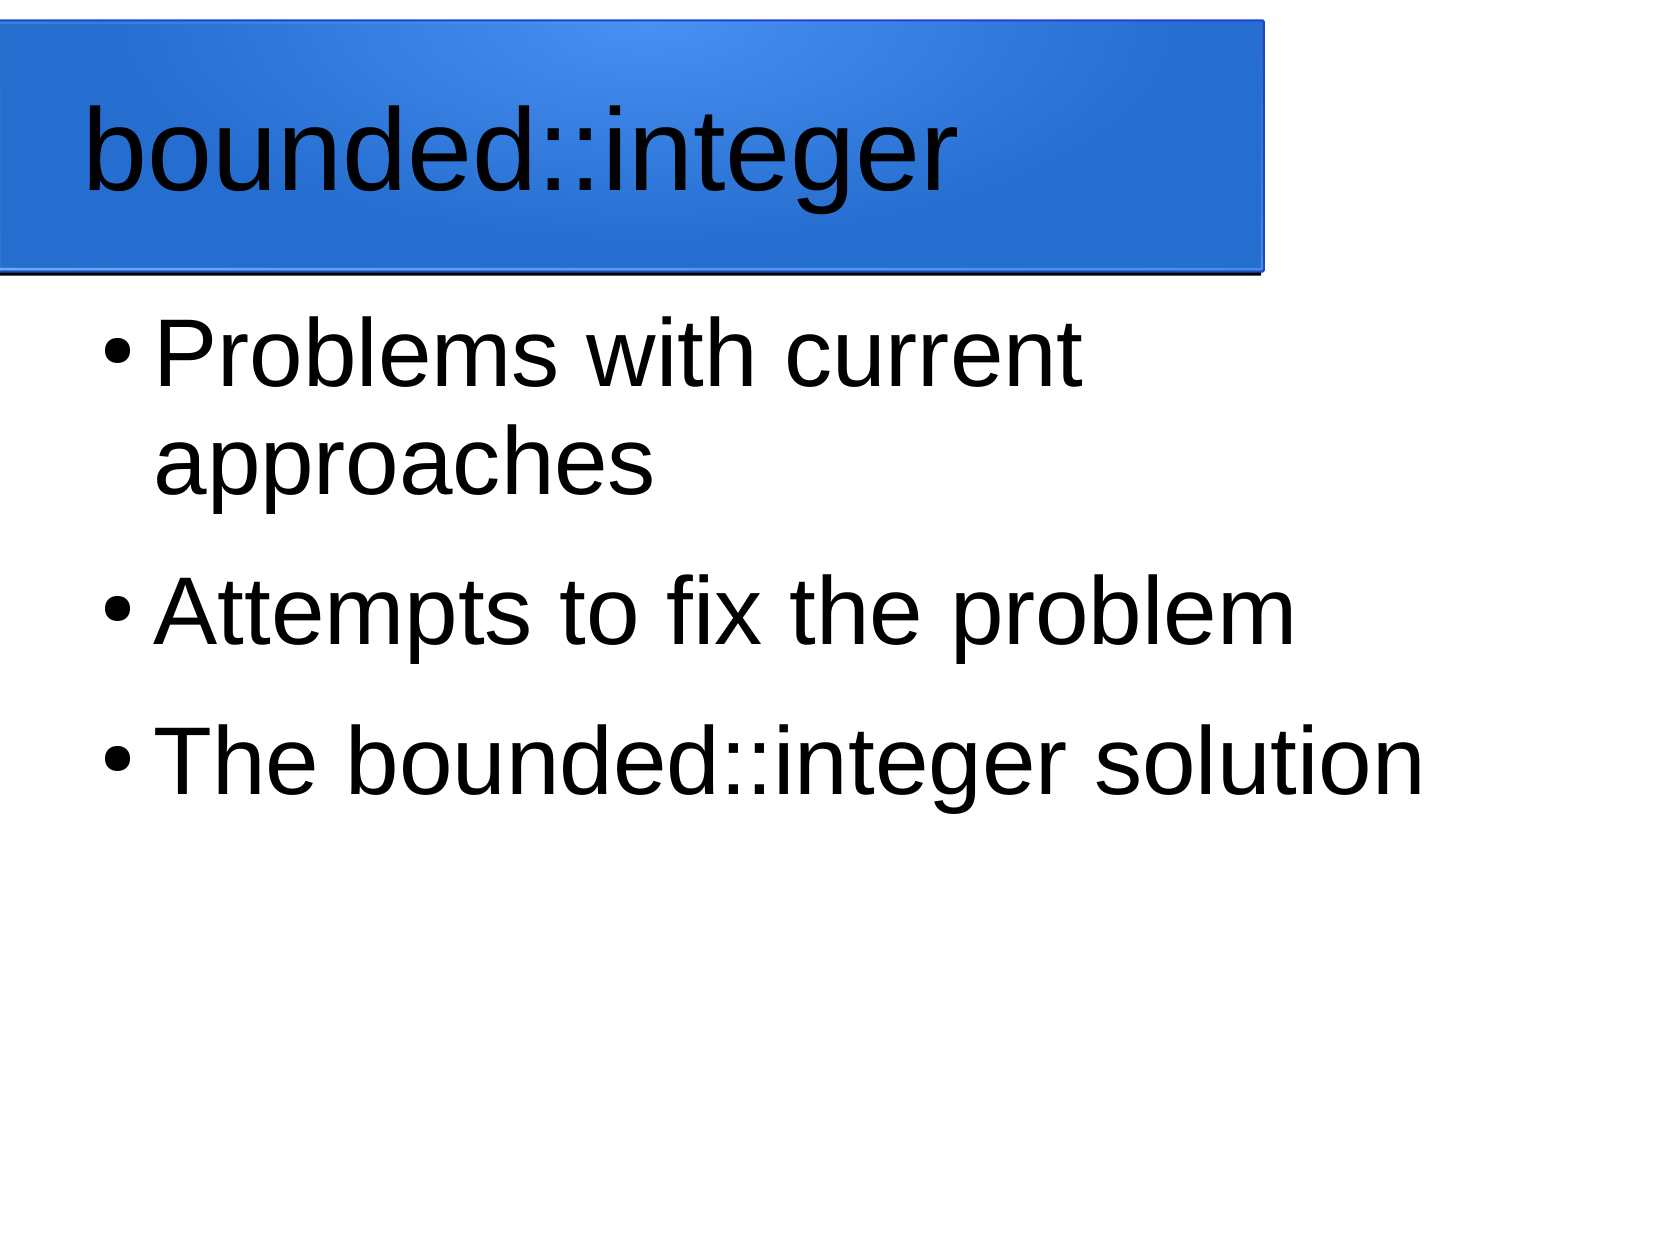

# bounded::integer
Problems with current approaches
Attempts to fix the problem
The bounded::integer solution